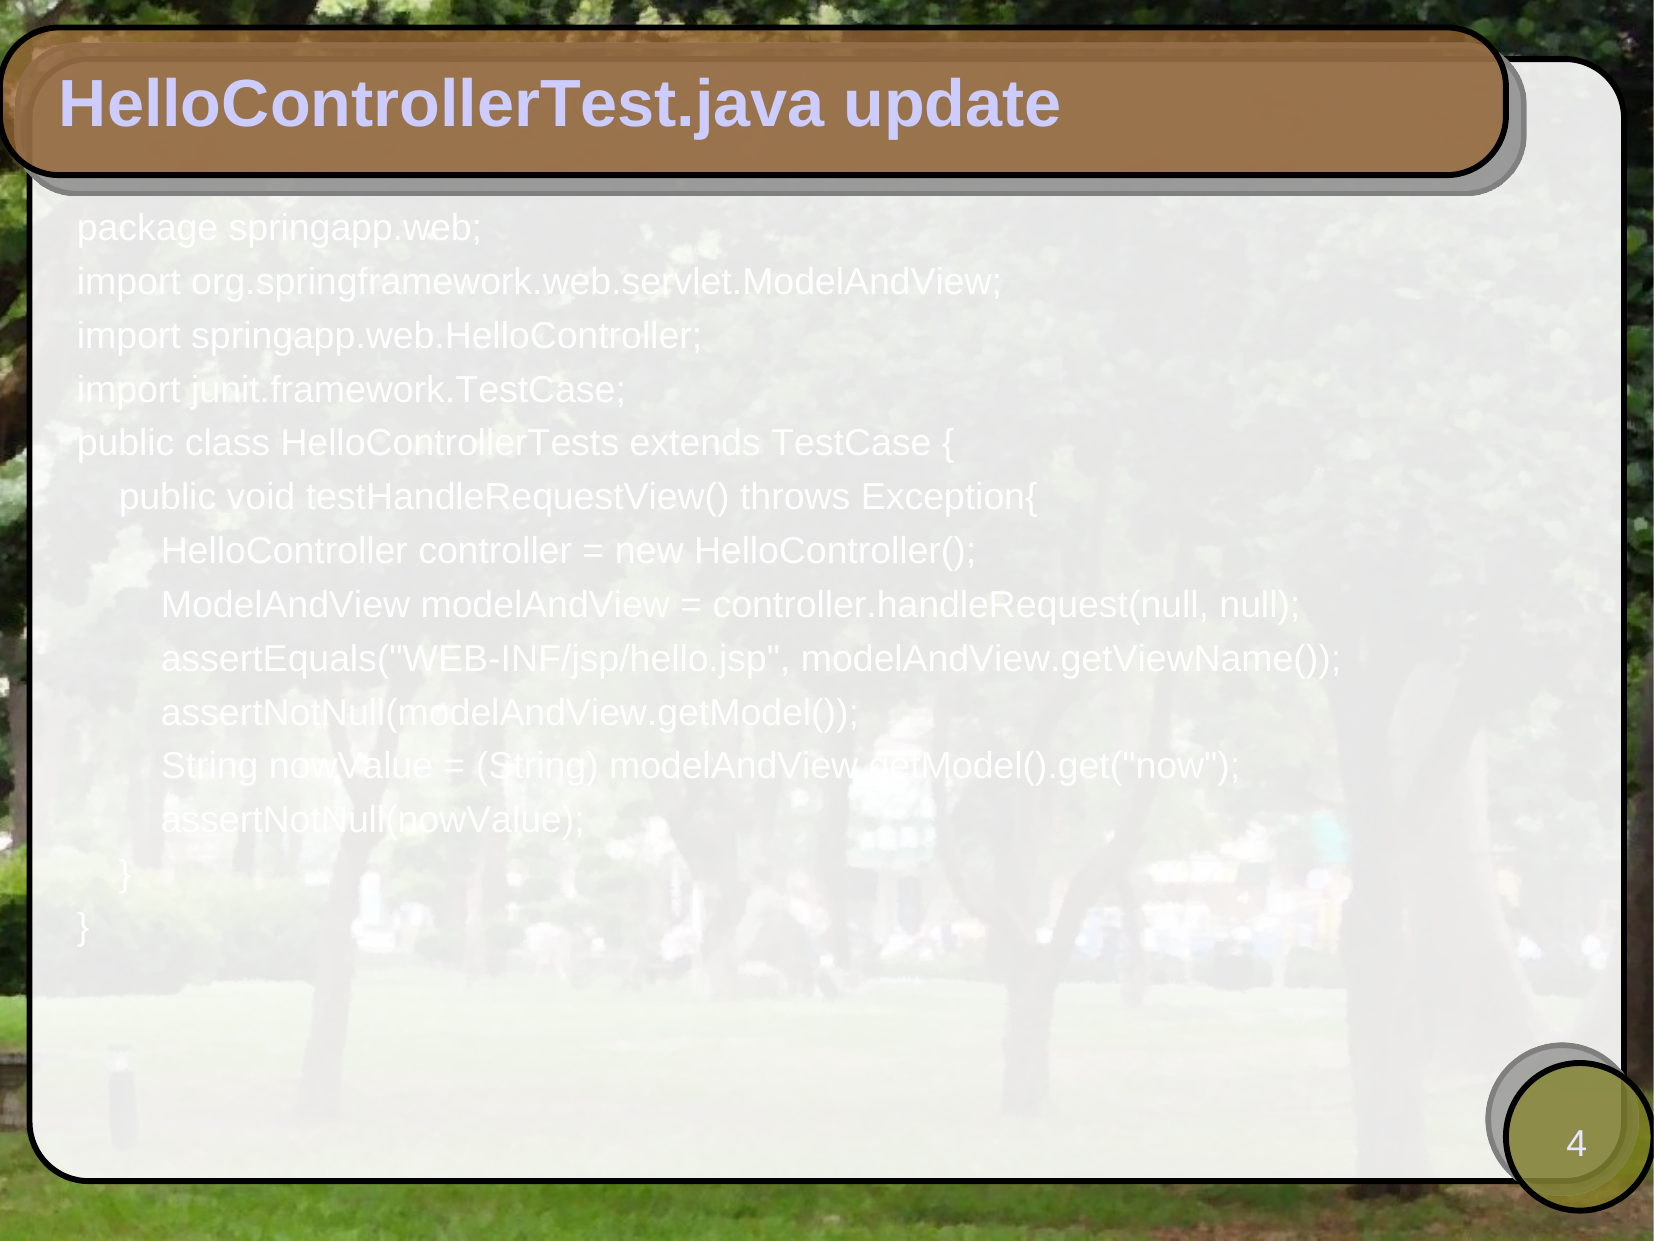

# HelloControllerTest.java update
package springapp.web;
import org.springframework.web.servlet.ModelAndView;
import springapp.web.HelloController;
import junit.framework.TestCase;
public class HelloControllerTests extends TestCase {
 public void testHandleRequestView() throws Exception{
 HelloController controller = new HelloController();
 ModelAndView modelAndView = controller.handleRequest(null, null);
 assertEquals("WEB-INF/jsp/hello.jsp", modelAndView.getViewName());
 assertNotNull(modelAndView.getModel());
 String nowValue = (String) modelAndView.getModel().get("now");
 assertNotNull(nowValue);
 }
}
4